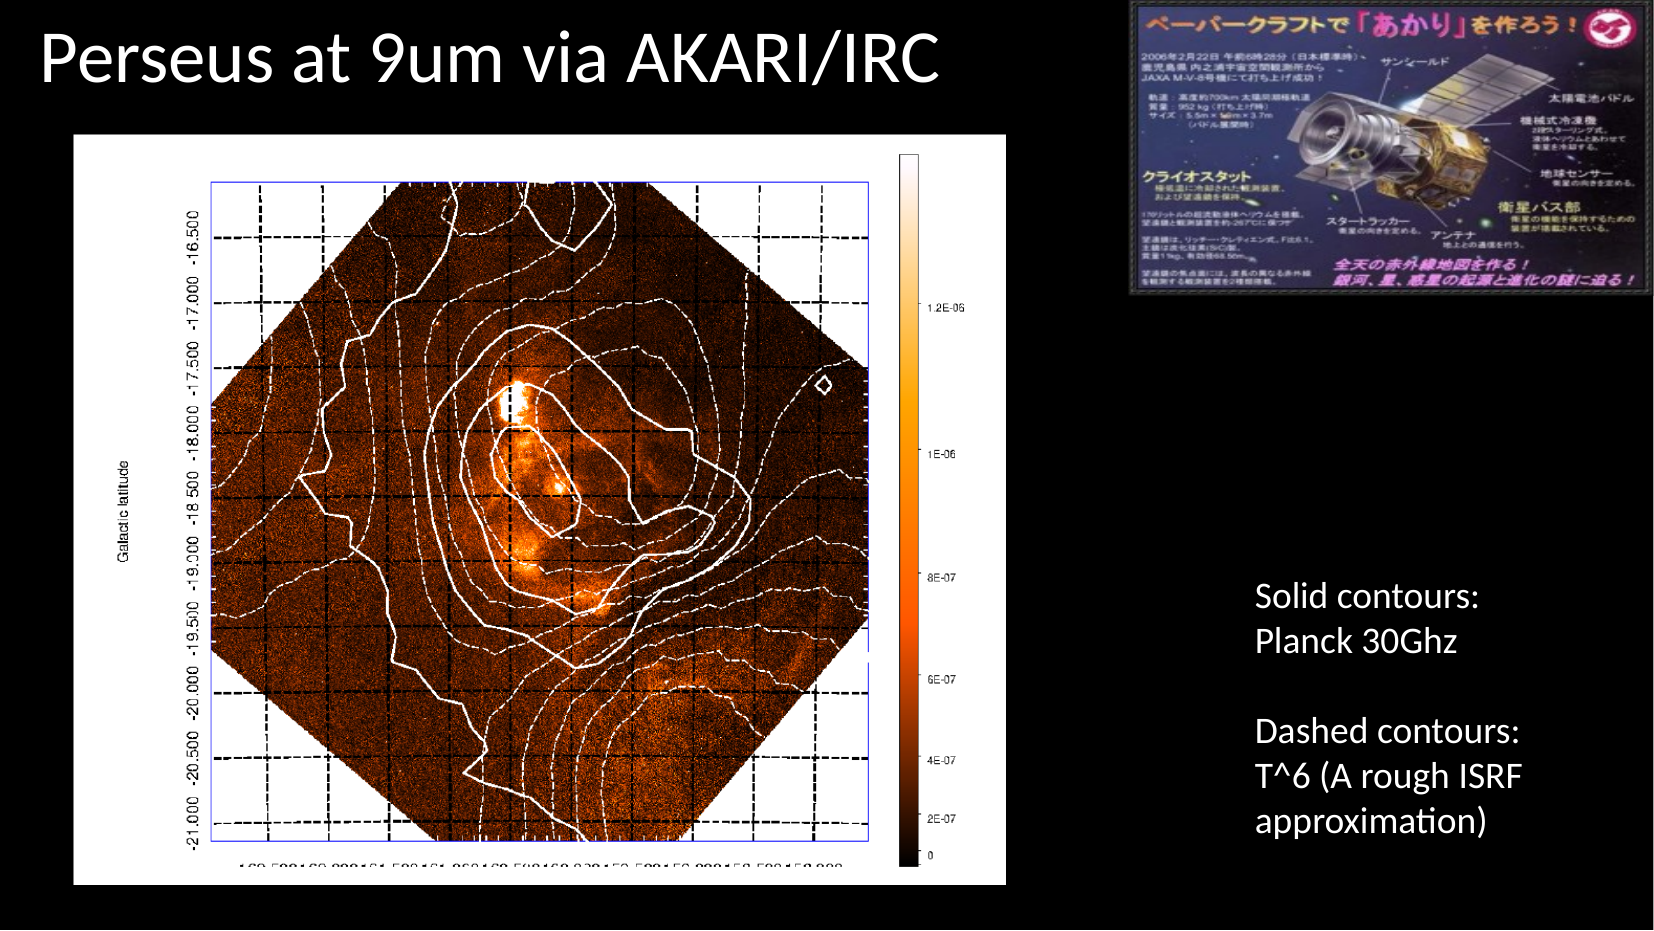

Perseus at 9um via AKARI/IRC
Solid contours:
Planck 30Ghz
Dashed contours:
T^6 (A rough ISRF approximation)